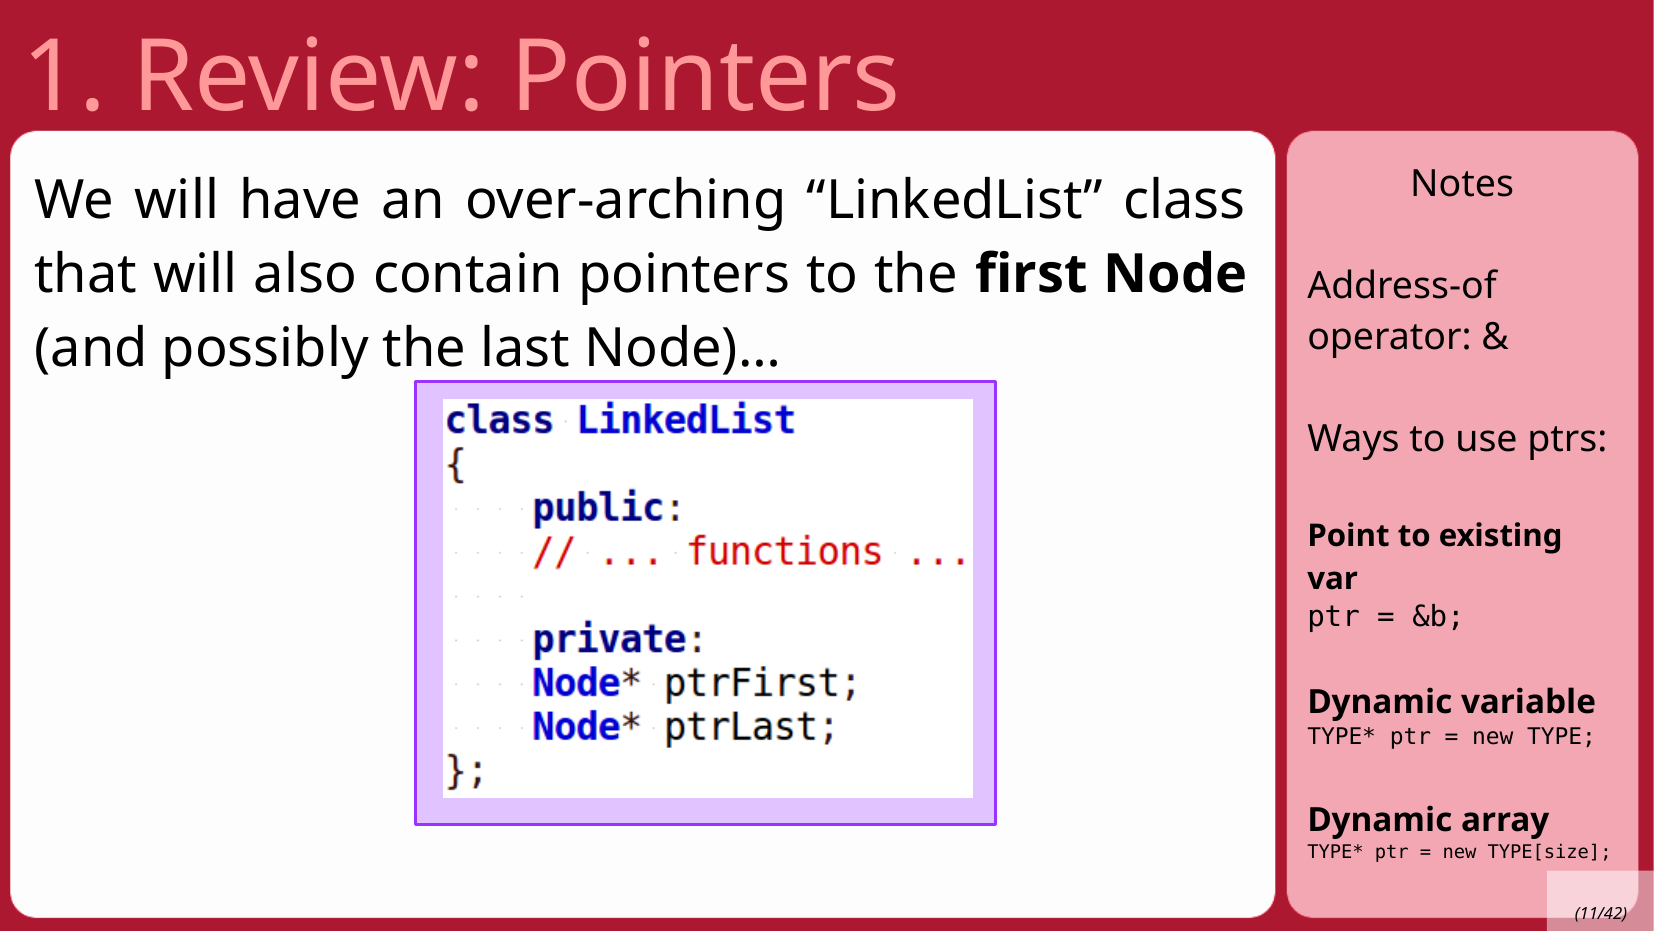

# 1. Review: Pointers
Notes
Address-of operator: &
Ways to use ptrs:
Point to existing var
ptr = &b;
Dynamic variable
TYPE* ptr = new TYPE;
Dynamic array
TYPE* ptr = new TYPE[size];
We will have an over-arching “LinkedList” class that will also contain pointers to the first Node (and possibly the last Node)…